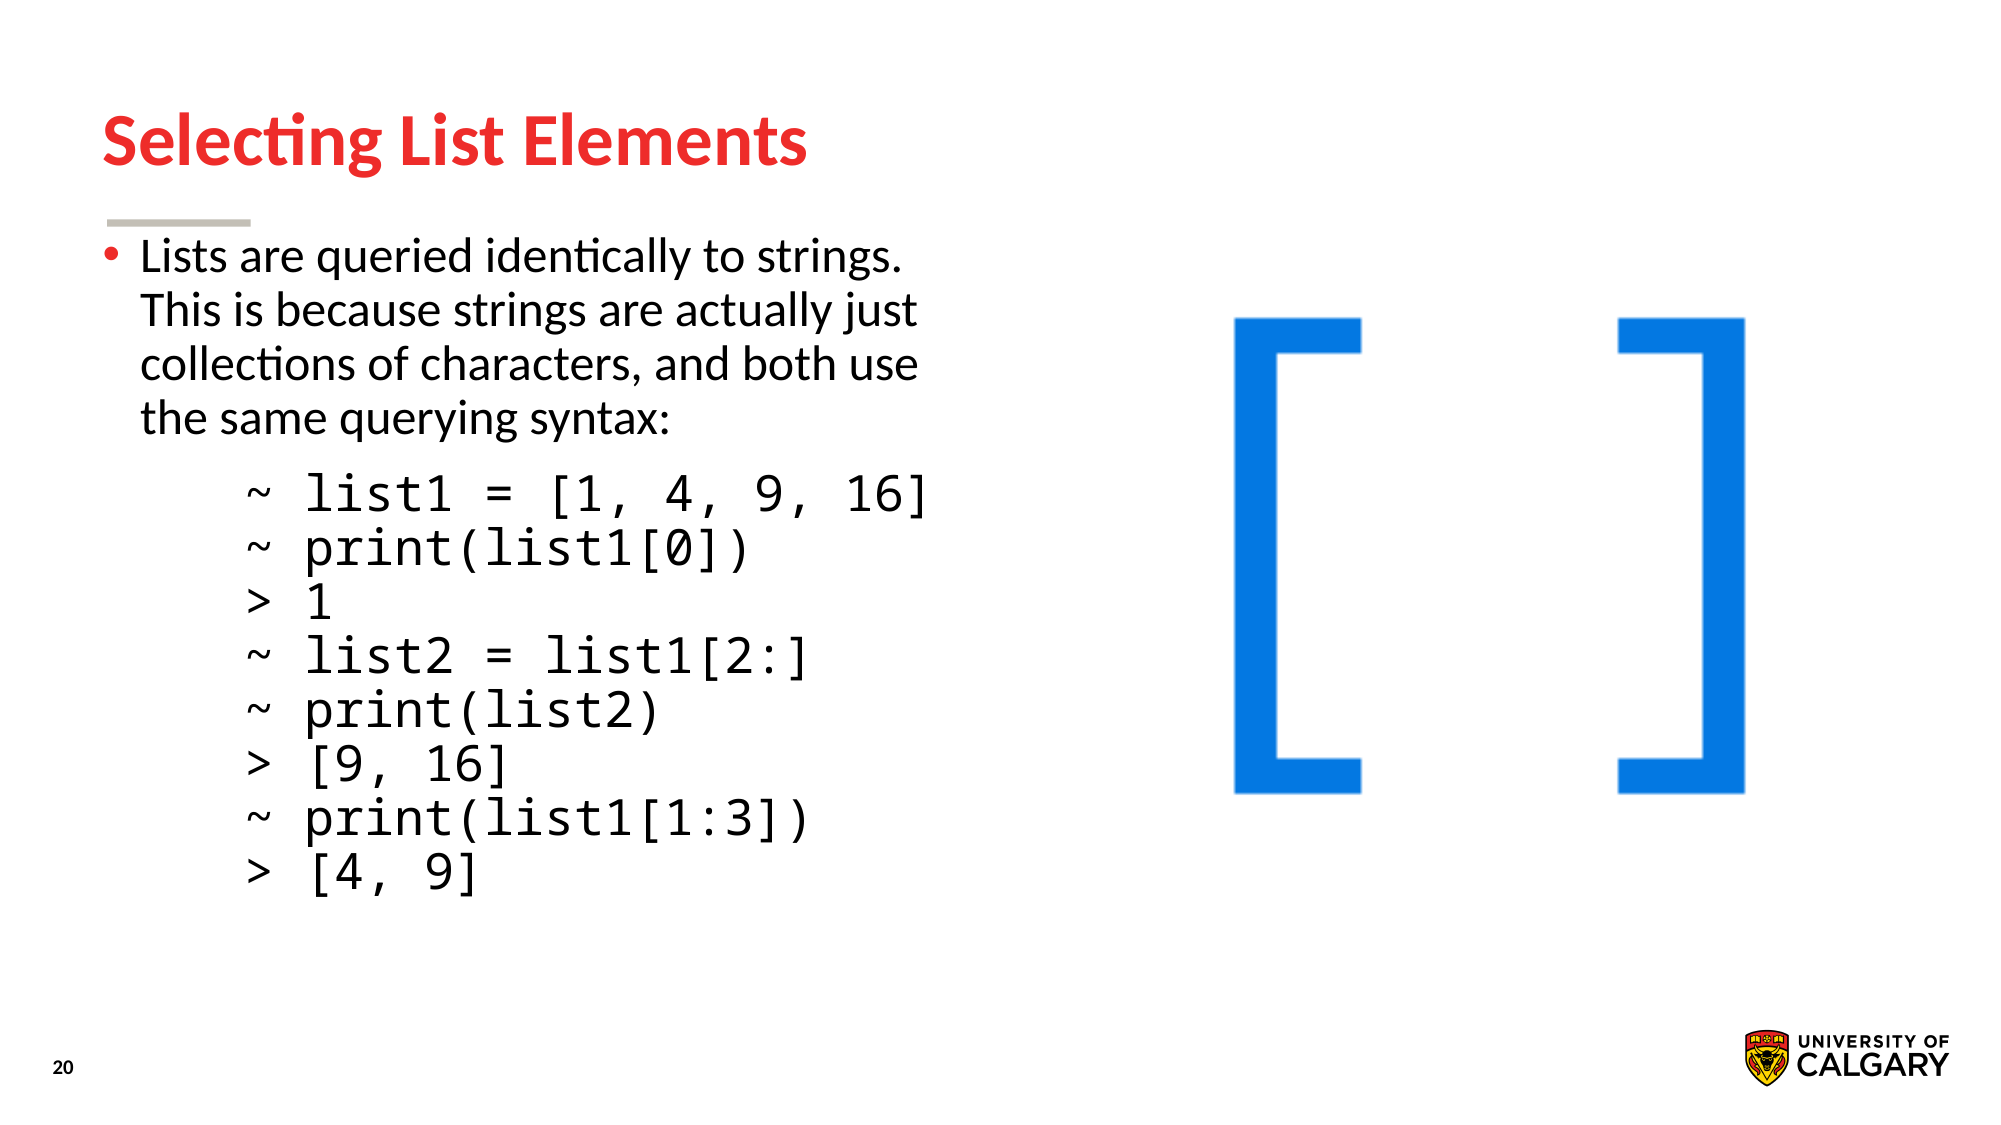

# Selecting List Elements
Lists are queried identically to strings. This is because strings are actually just collections of characters, and both use the same querying syntax:
~ list1 = [1, 4, 9, 16]
~ print(list1[0])
> 1
~ list2 = list1[2:]
~ print(list2)
> [9, 16]
~ print(list1[1:3])
> [4, 9]